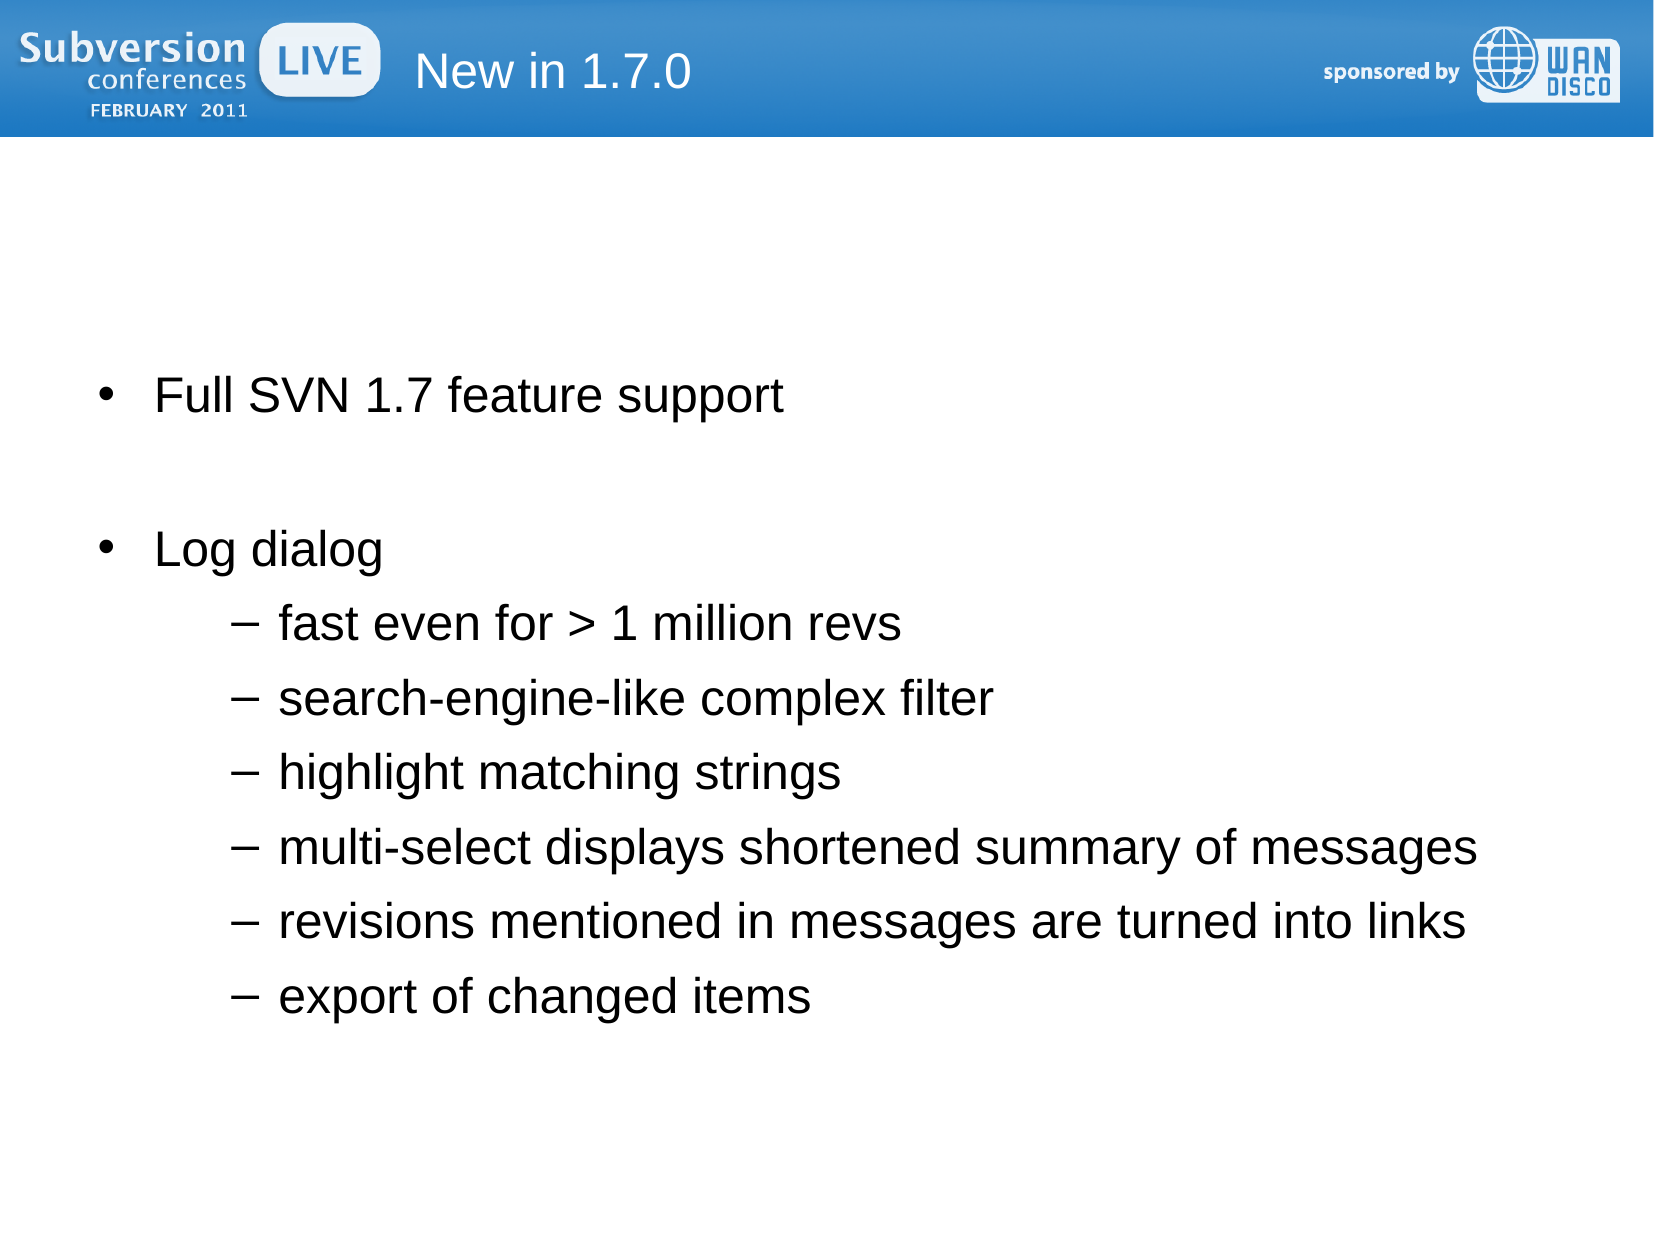

# New in 1.7.0
Full SVN 1.7 feature support
Log dialog
fast even for > 1 million revs
search-engine-like complex filter
highlight matching strings
multi-select displays shortened summary of messages
revisions mentioned in messages are turned into links
export of changed items